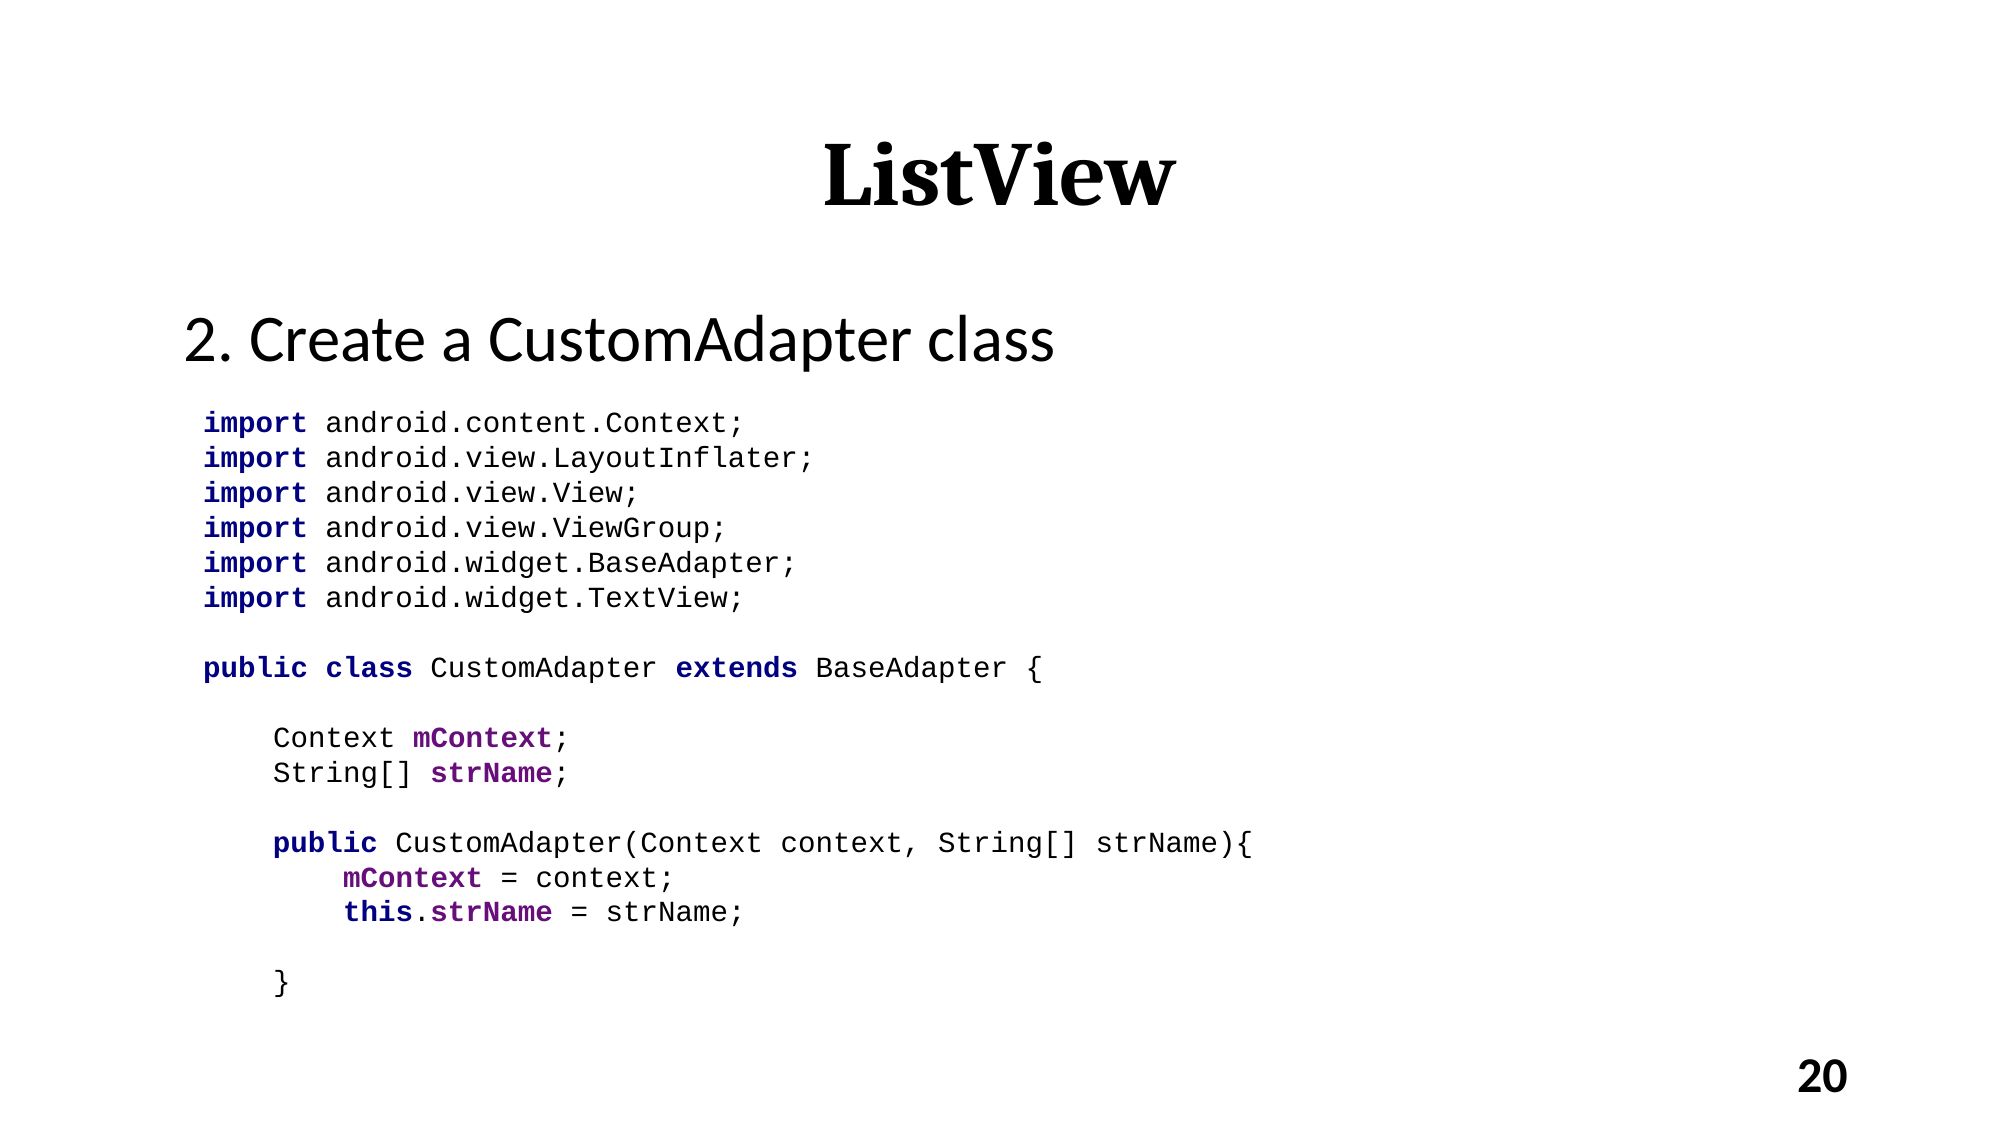

# ListView
2. Create a CustomAdapter class
import android.content.Context;
import android.view.LayoutInflater;
import android.view.View;
import android.view.ViewGroup;
import android.widget.BaseAdapter;
import android.widget.TextView;
public class CustomAdapter extends BaseAdapter {
 Context mContext;
 String[] strName;
 public CustomAdapter(Context context, String[] strName){
 mContext = context;
 this.strName = strName;
 }